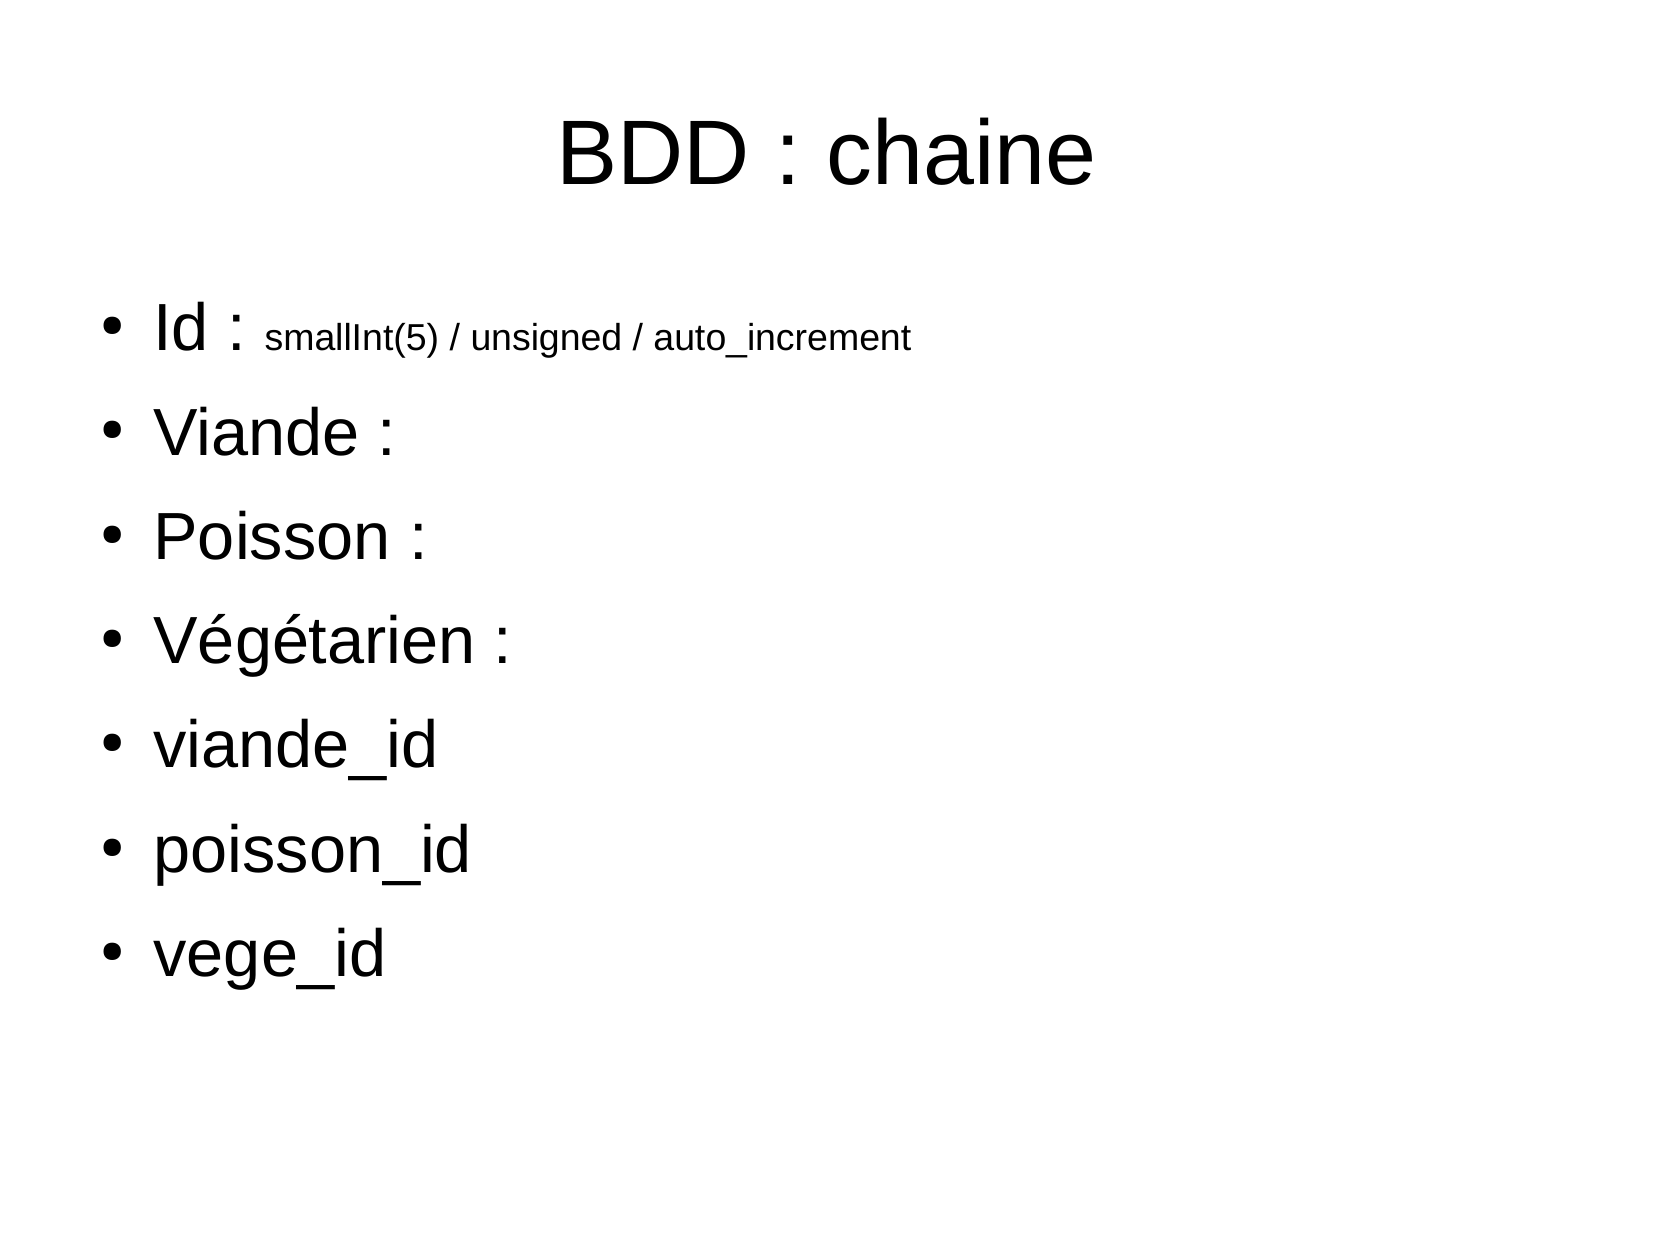

# BDD : chaine
Id : smallInt(5) / unsigned / auto_increment
Viande :
Poisson :
Végétarien :
viande_id
poisson_id
vege_id